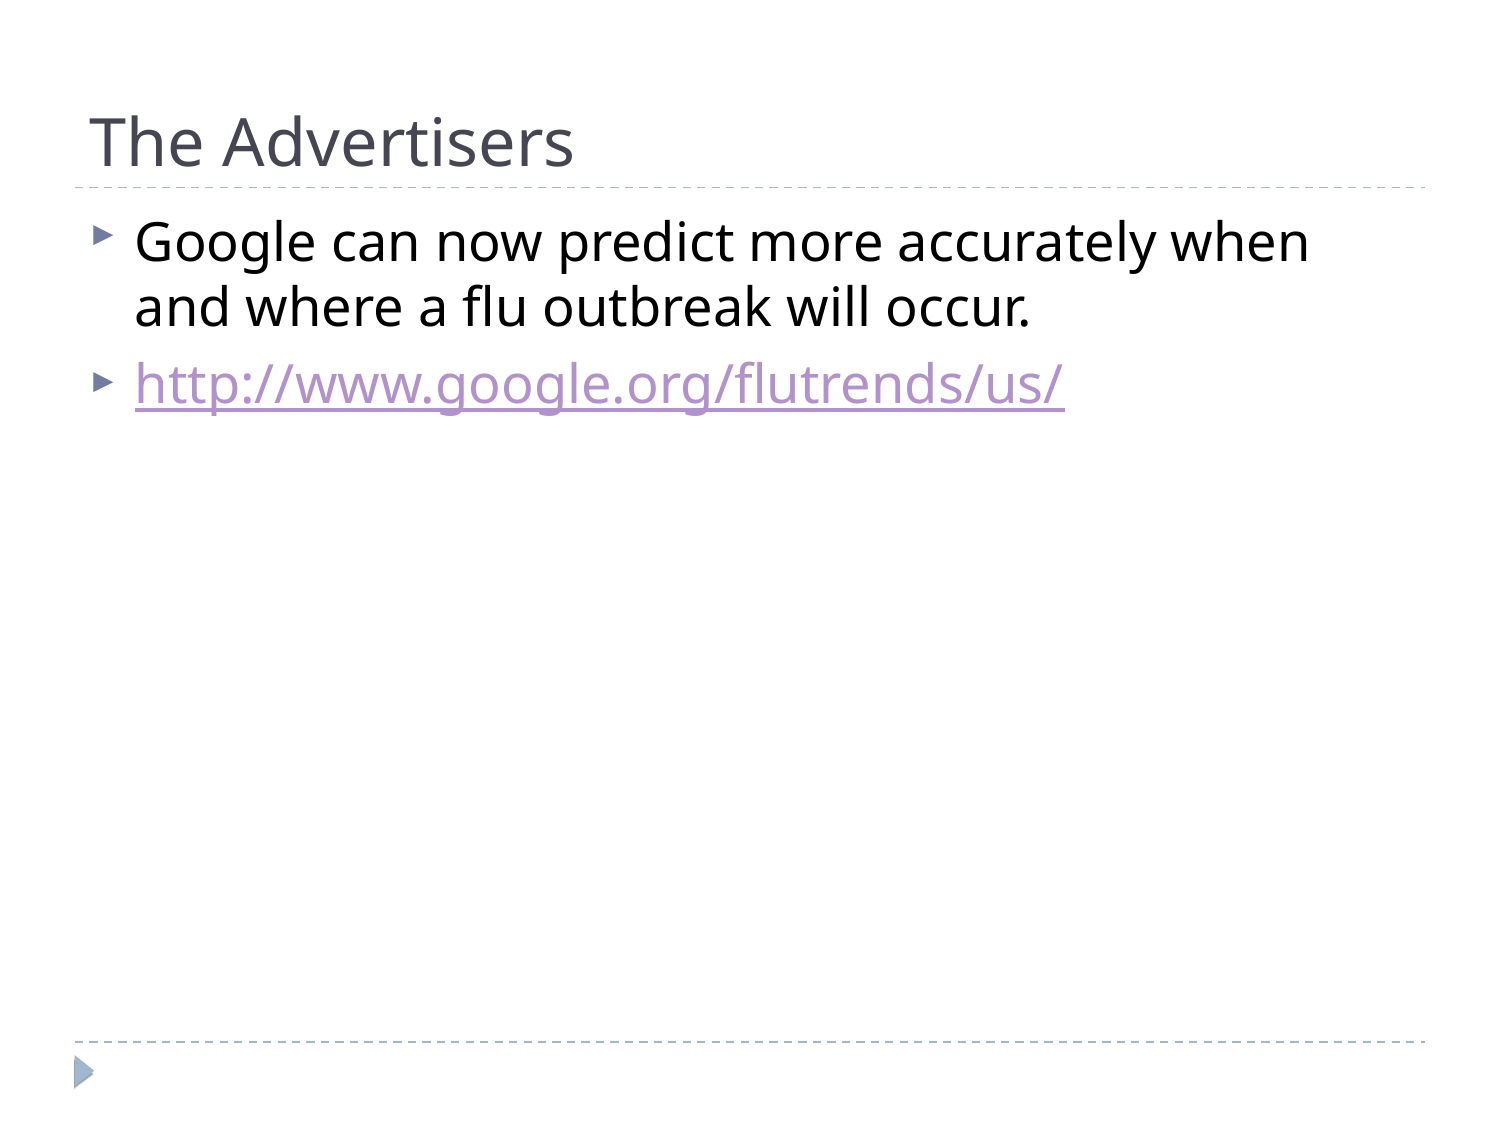

# The Advertisers
Google can now predict more accurately when and where a flu outbreak will occur.
http://www.google.org/flutrends/us/